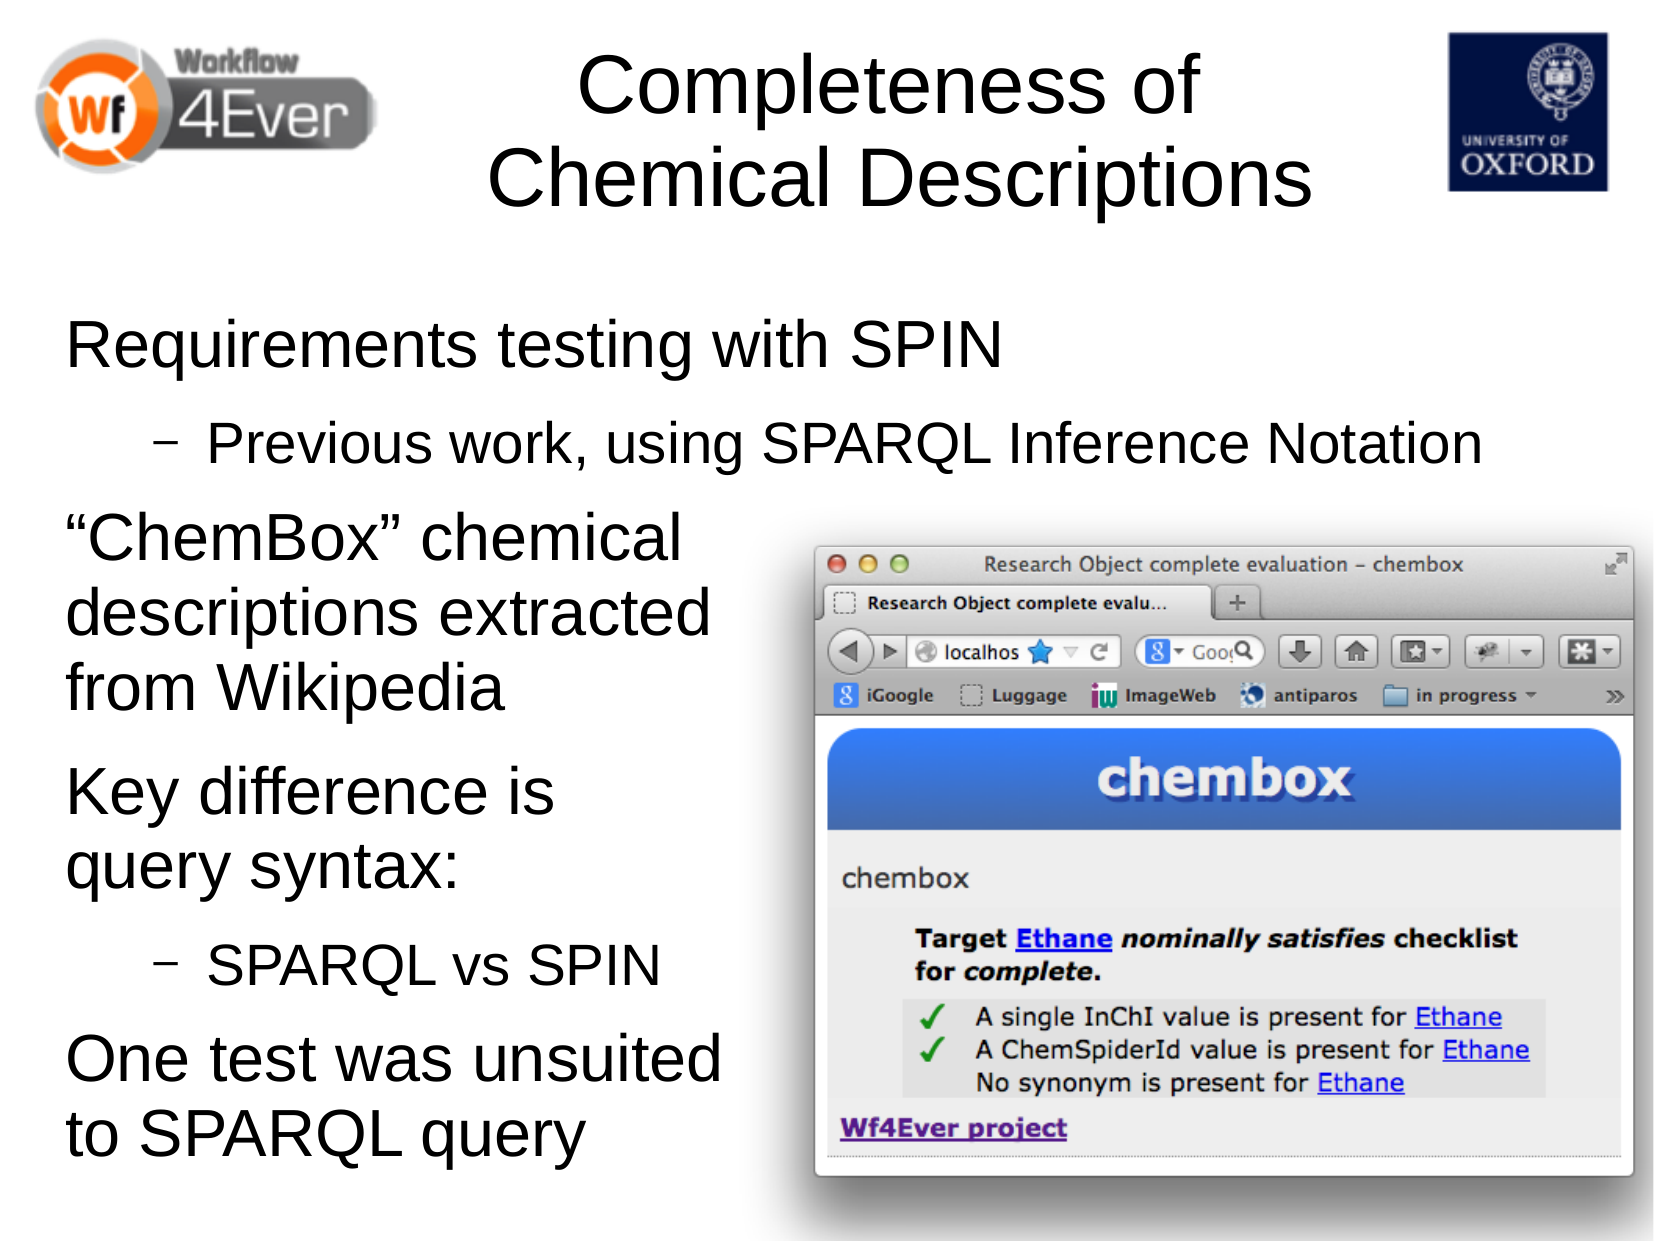

# Completeness of Chemical Descriptions
Requirements testing with SPIN
Previous work, using SPARQL Inference Notation
“ChemBox” chemical
descriptions extracted
from Wikipedia
Key difference is
query syntax:
SPARQL vs SPIN
One test was unsuited
to SPARQL query